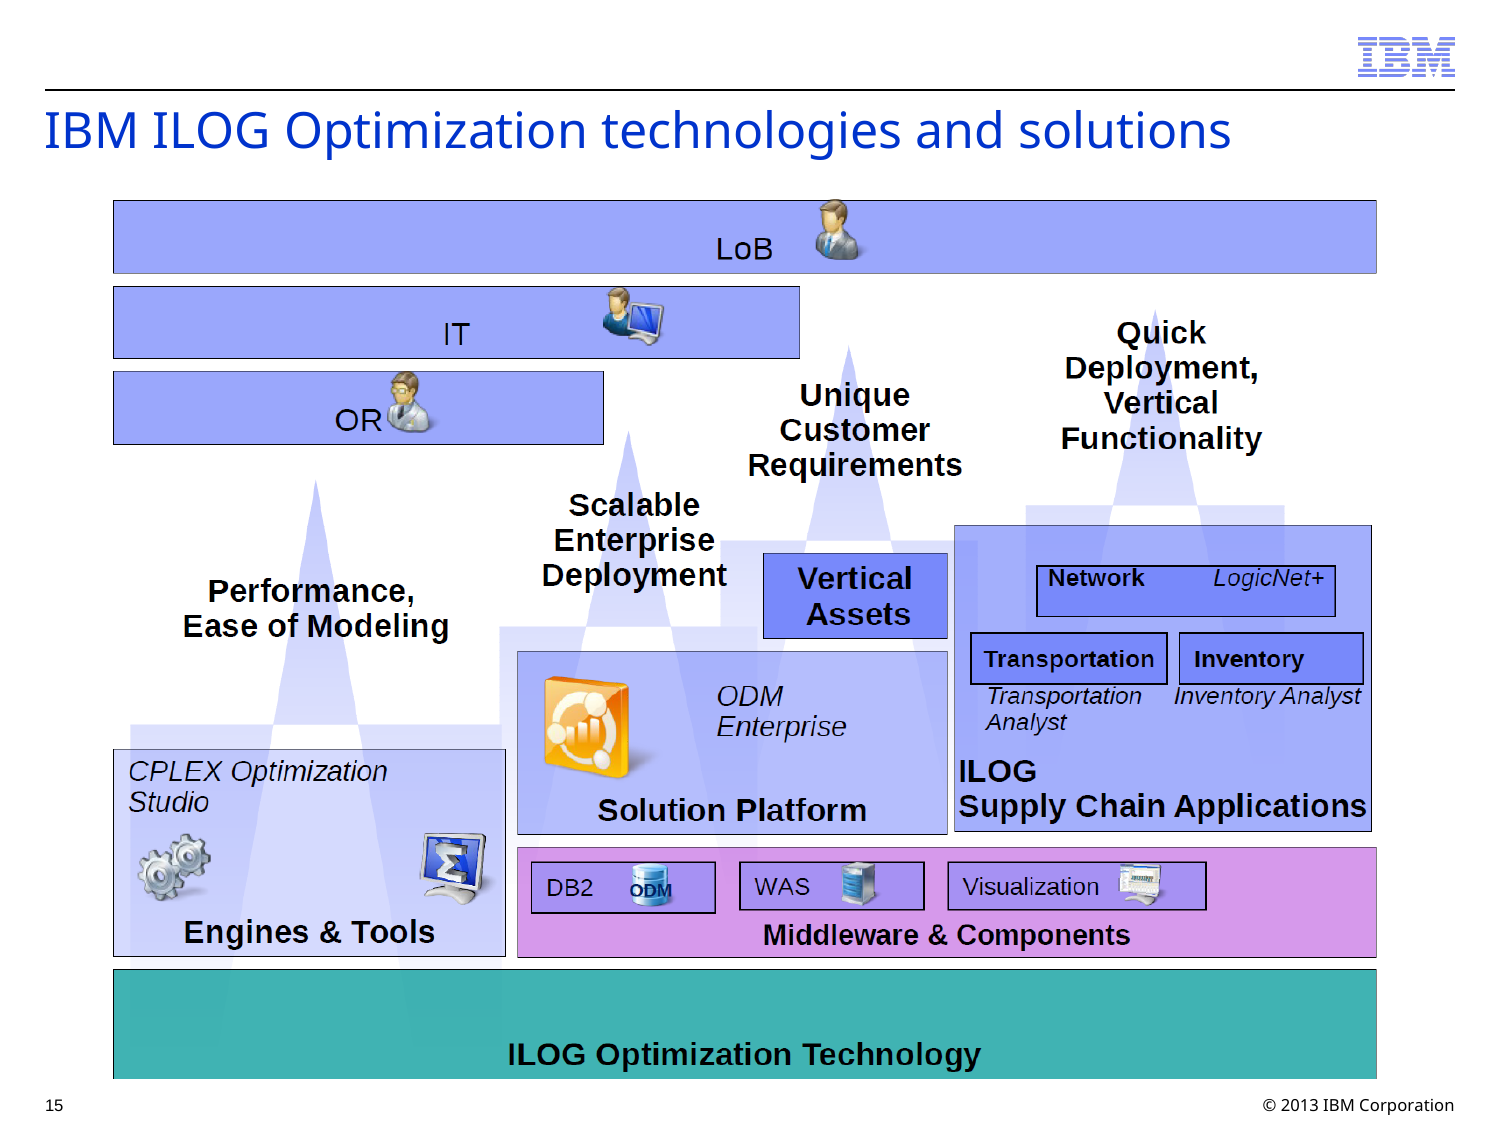

# IBM ILOG Optimization technologies and solutions
15